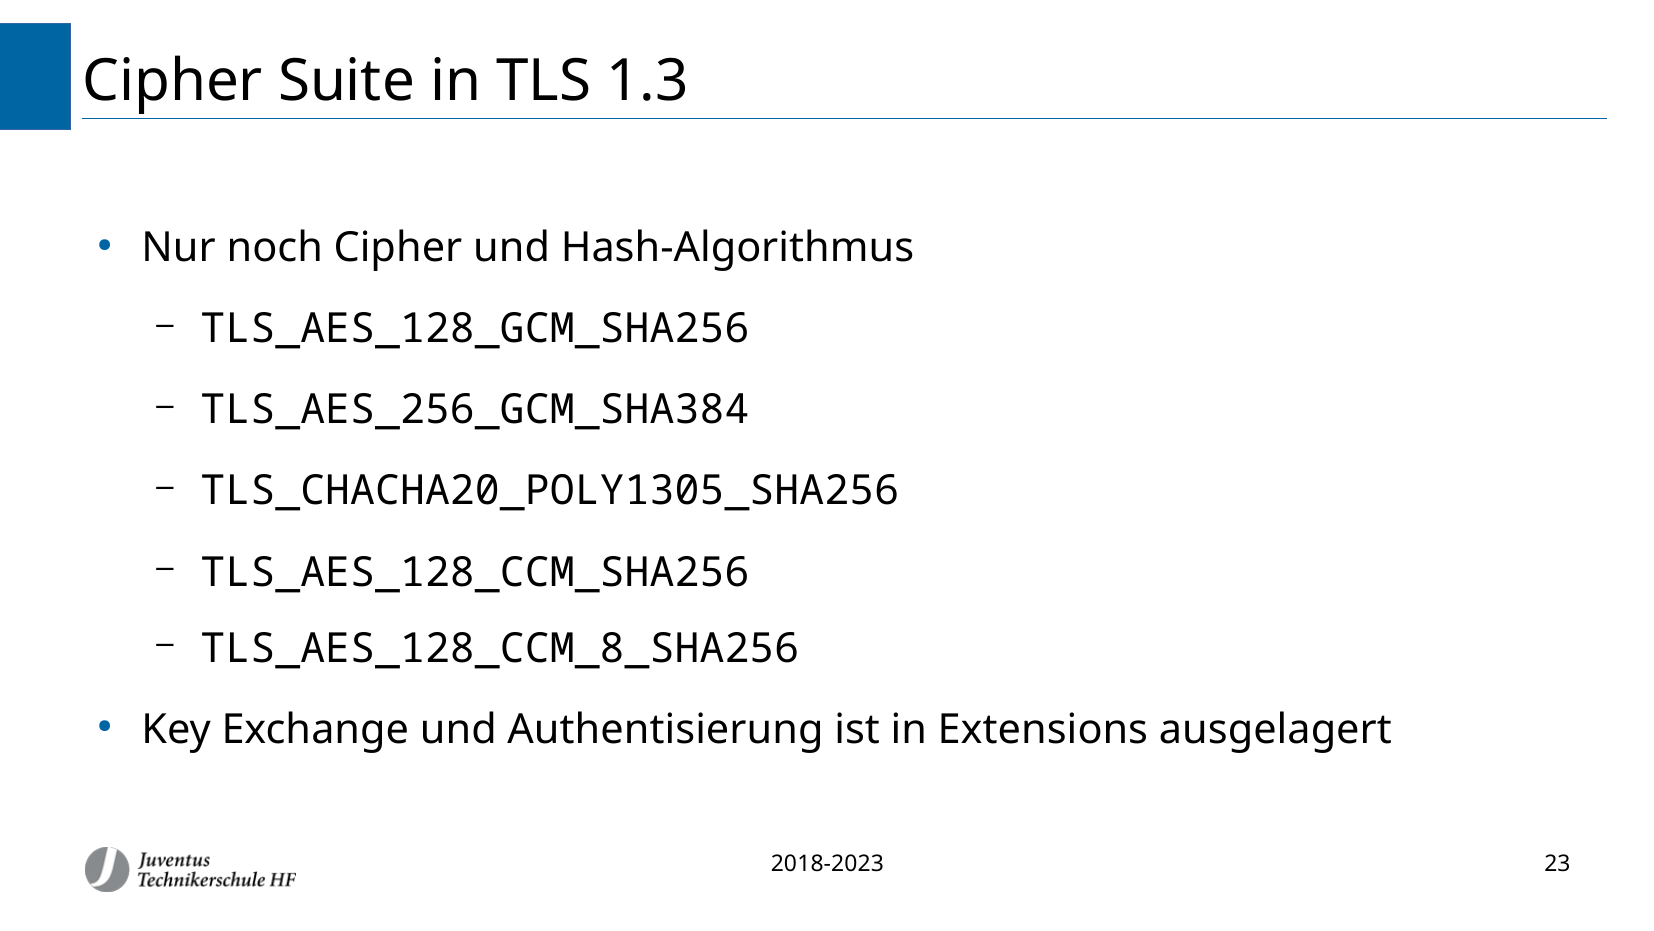

# Cipher Suite in TLS 1.3
Nur noch Cipher und Hash-Algorithmus
TLS_AES_128_GCM_SHA256
TLS_AES_256_GCM_SHA384
TLS_CHACHA20_POLY1305_SHA256
TLS_AES_128_CCM_SHA256
TLS_AES_128_CCM_8_SHA256
Key Exchange und Authentisierung ist in Extensions ausgelagert
2018-2023
23